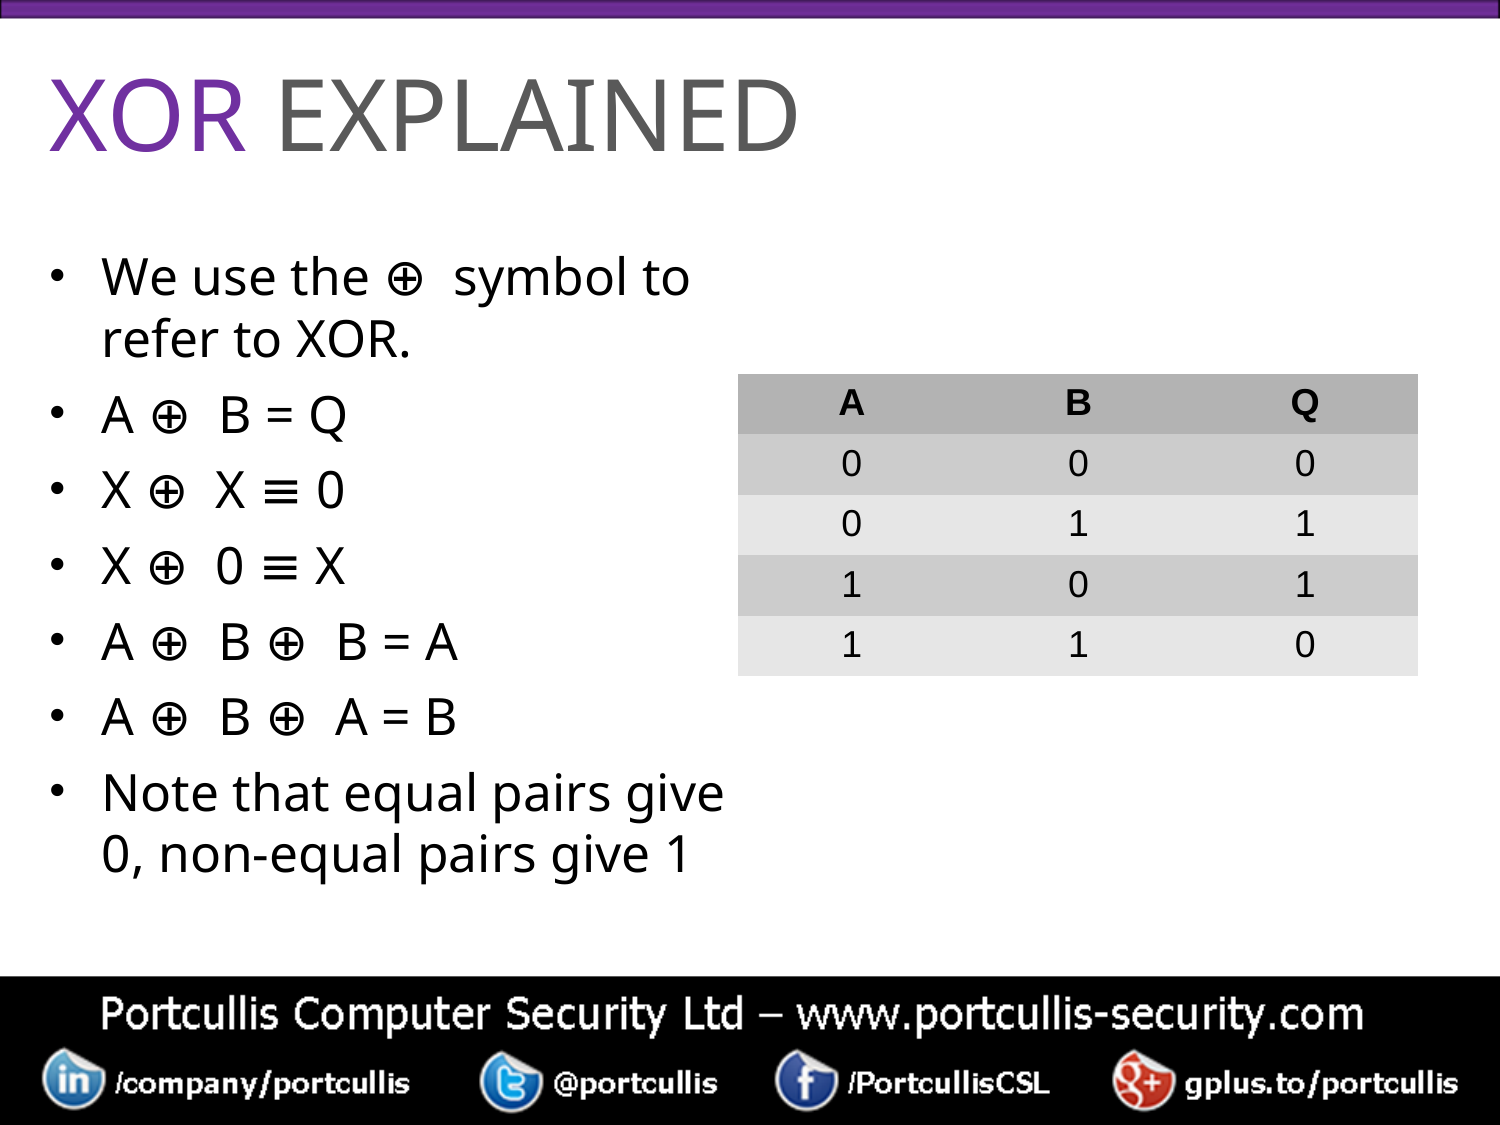

# XOR EXPLAINED
We use the ⊕ symbol to refer to XOR.
A ⊕ B = Q
X ⊕ X ≡ 0
X ⊕ 0 ≡ X
A ⊕ B ⊕ B = A
A ⊕ B ⊕ A = B
Note that equal pairs give 0, non-equal pairs give 1
| A | B | Q |
| --- | --- | --- |
| 0 | 0 | 0 |
| 0 | 1 | 1 |
| 1 | 0 | 1 |
| 1 | 1 | 0 |